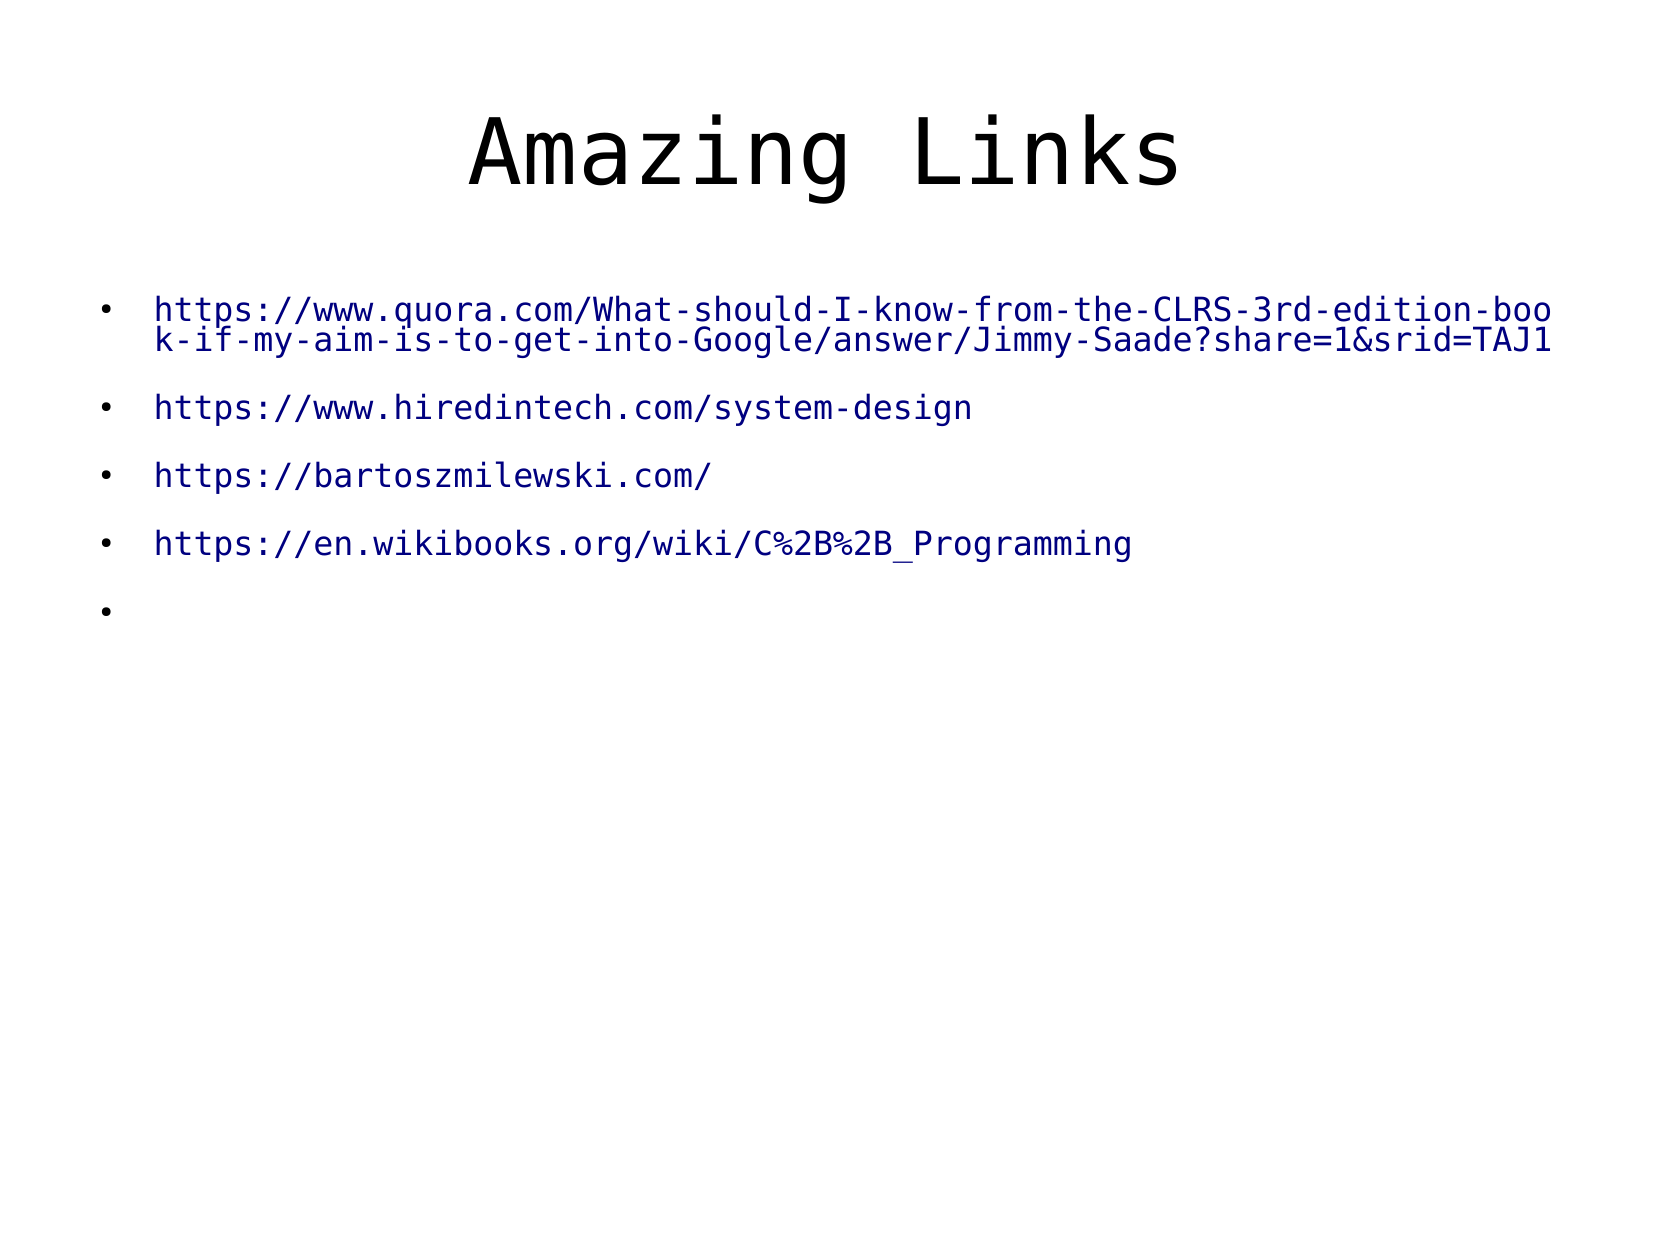

# Amazing Links
https://www.quora.com/What-should-I-know-from-the-CLRS-3rd-edition-book-if-my-aim-is-to-get-into-Google/answer/Jimmy-Saade?share=1&srid=TAJ1
https://www.hiredintech.com/system-design
https://bartoszmilewski.com/
https://en.wikibooks.org/wiki/C%2B%2B_Programming